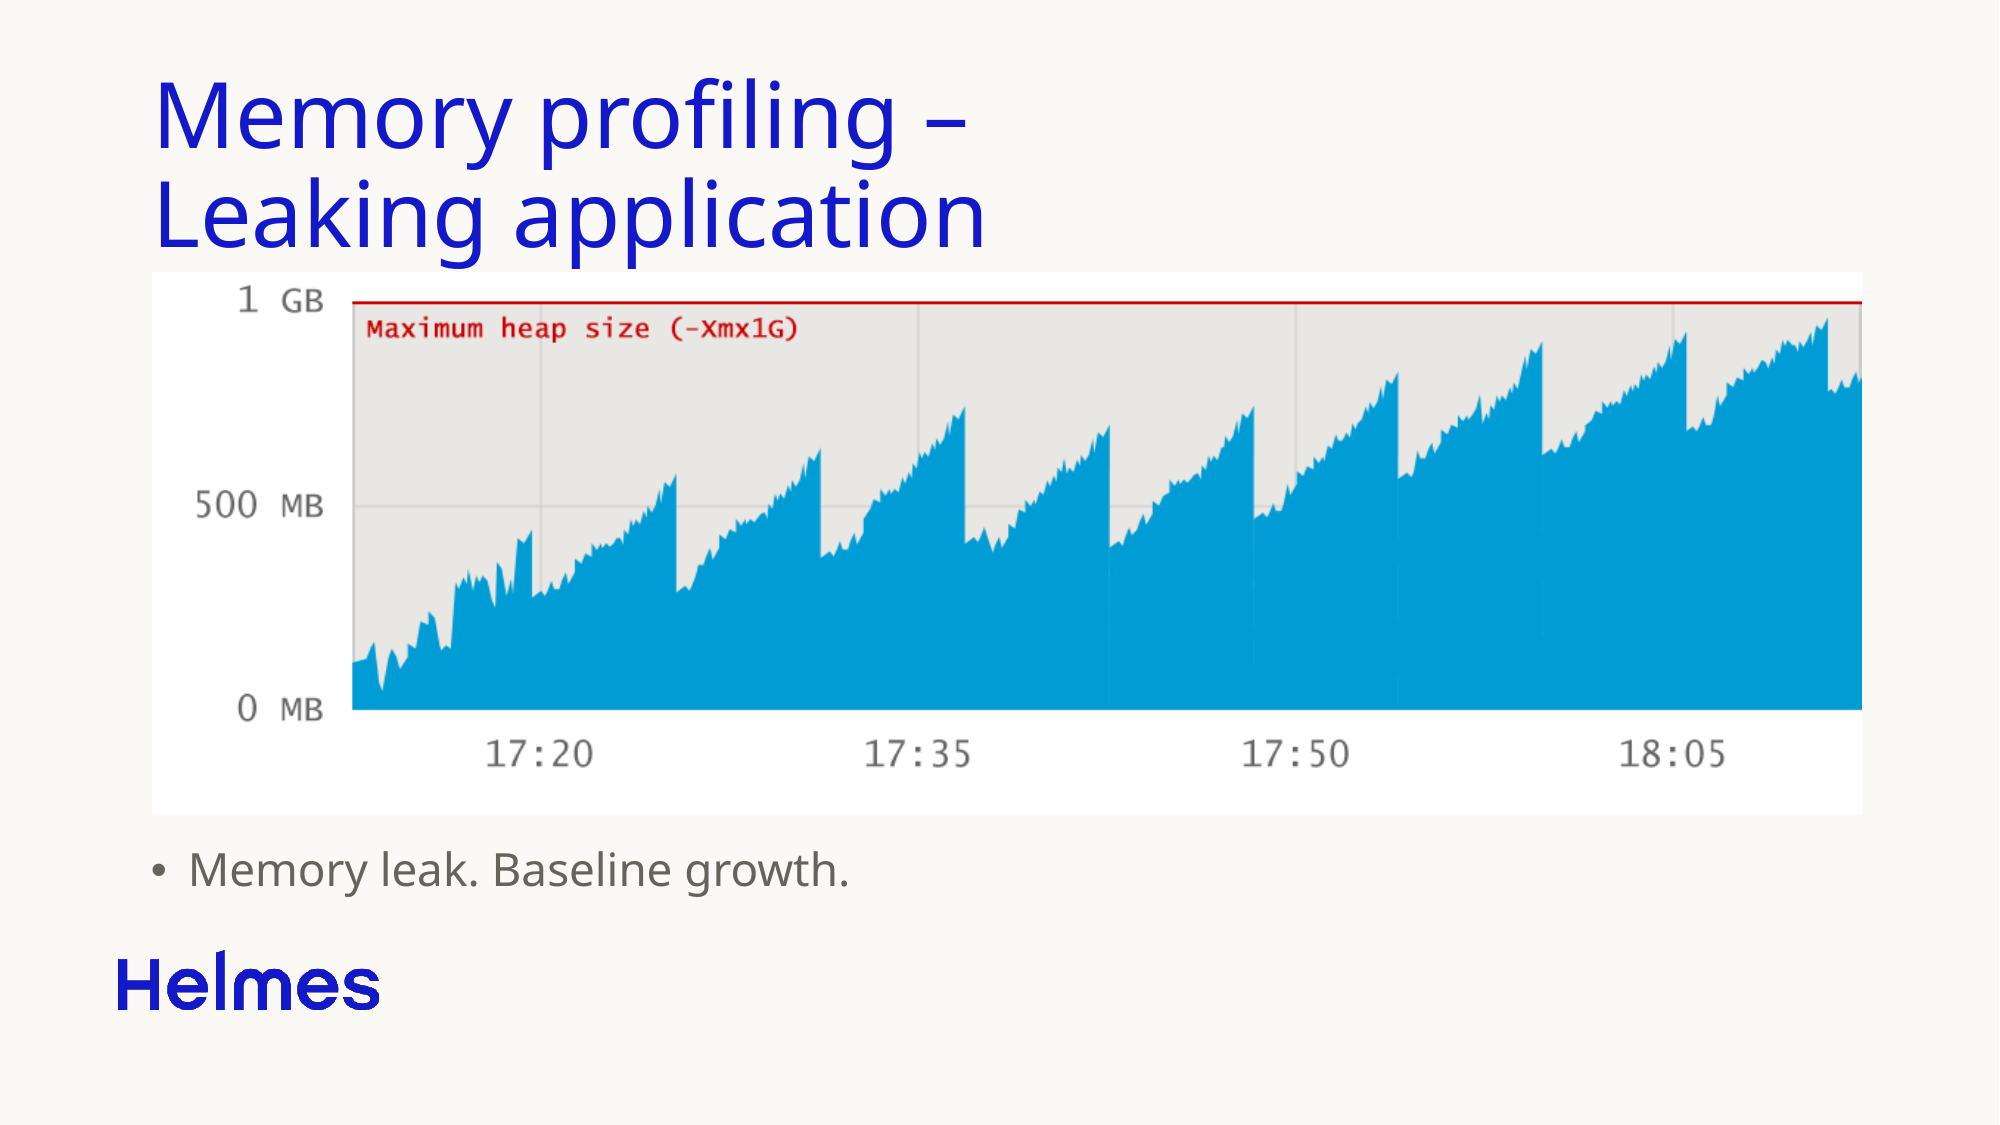

Memory profiling –
Leaking application
Memory leak. Baseline growth.